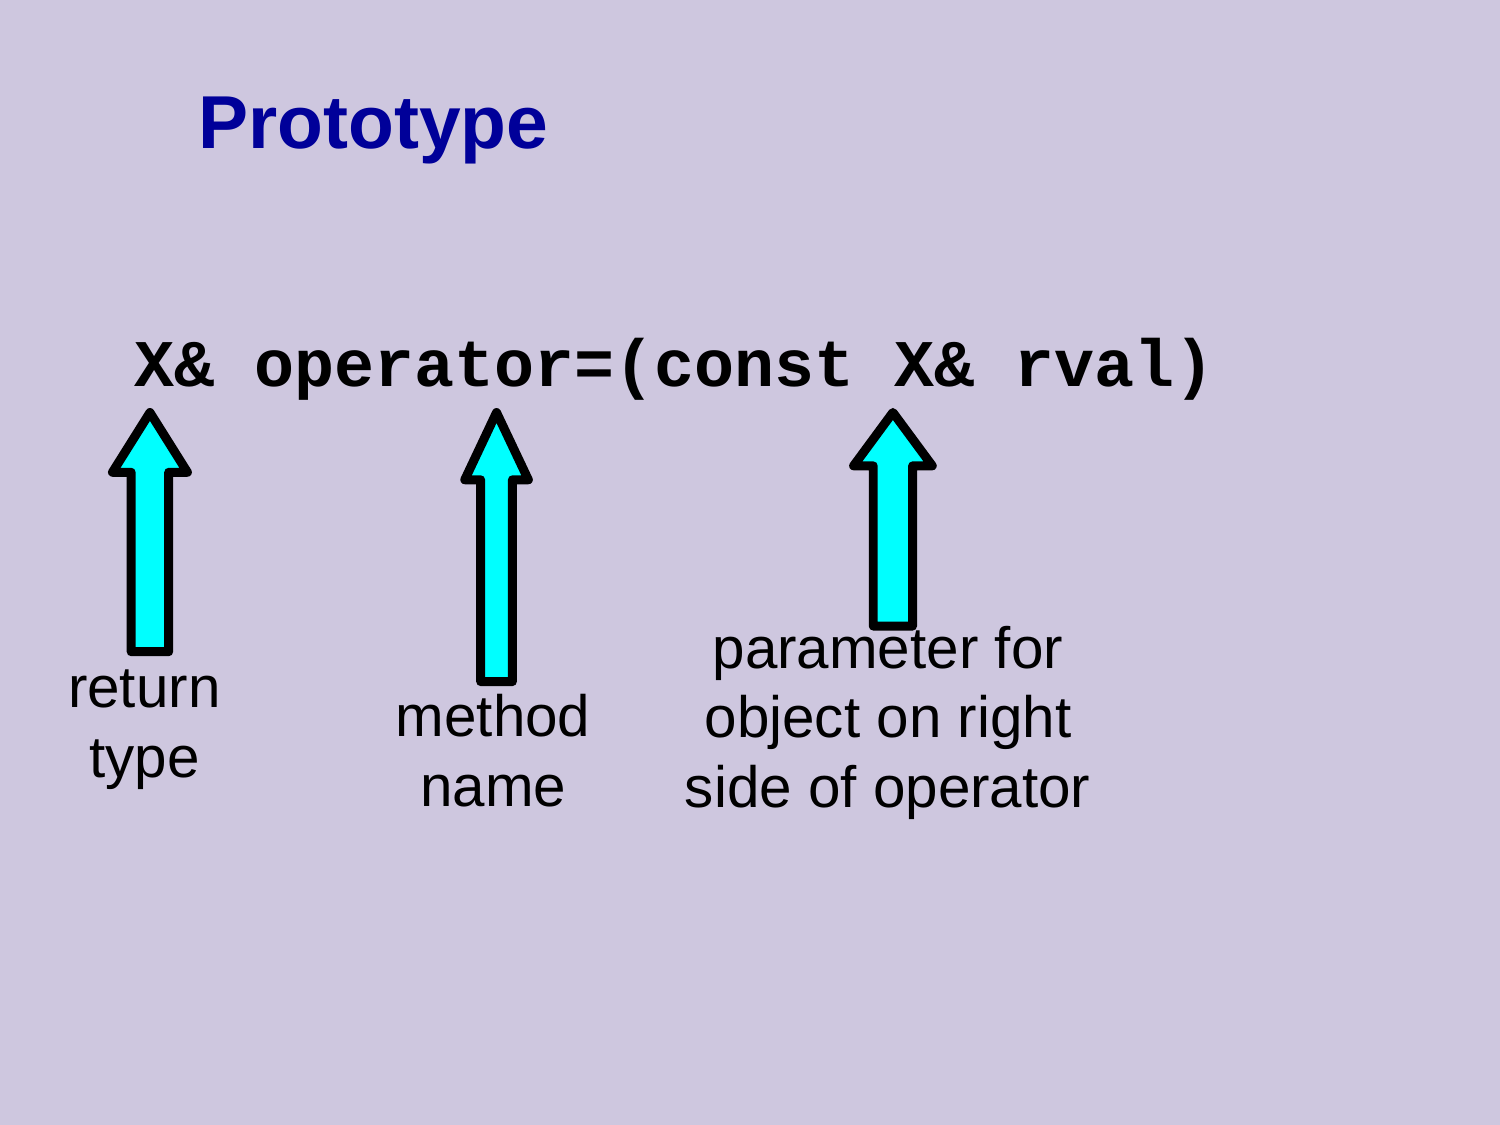

# Prototype
 X& operator=(const X& rval)
parameter for
object on right
side of operator
return
type
method
name